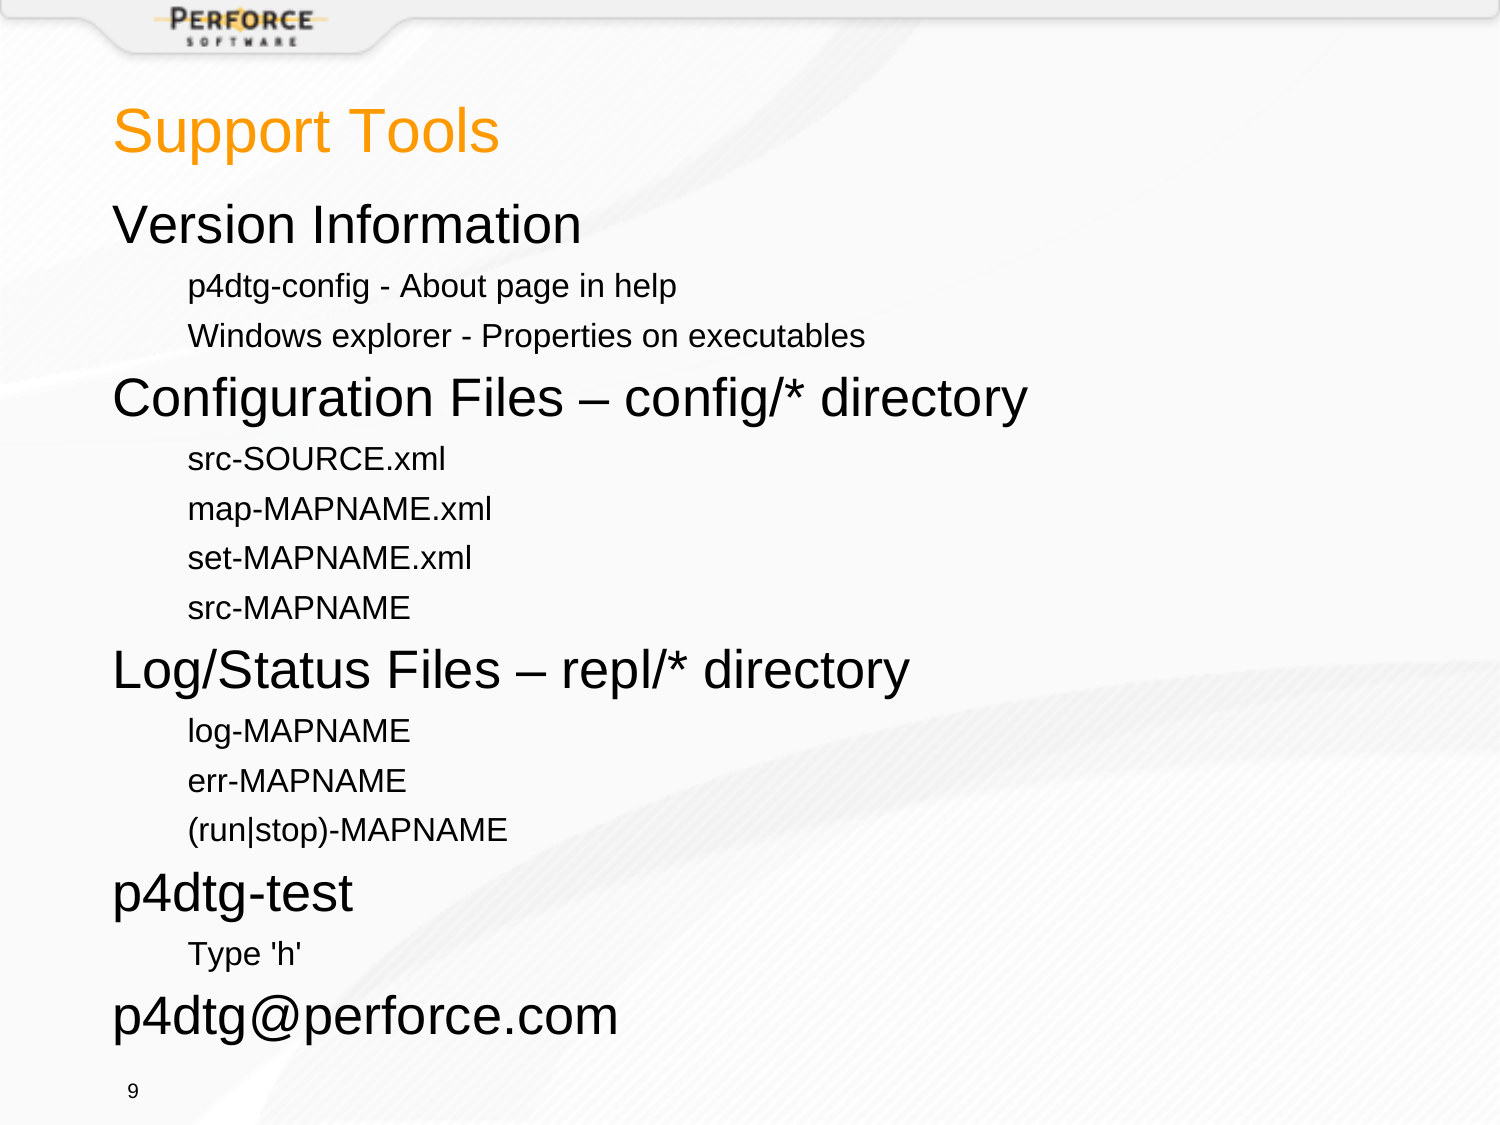

# Support Tools
Version Information
p4dtg-config - About page in help
Windows explorer - Properties on executables
Configuration Files – config/* directory
src-SOURCE.xml
map-MAPNAME.xml
set-MAPNAME.xml
src-MAPNAME
Log/Status Files – repl/* directory
log-MAPNAME
err-MAPNAME
(run|stop)-MAPNAME
p4dtg-test
Type 'h'
p4dtg@perforce.com